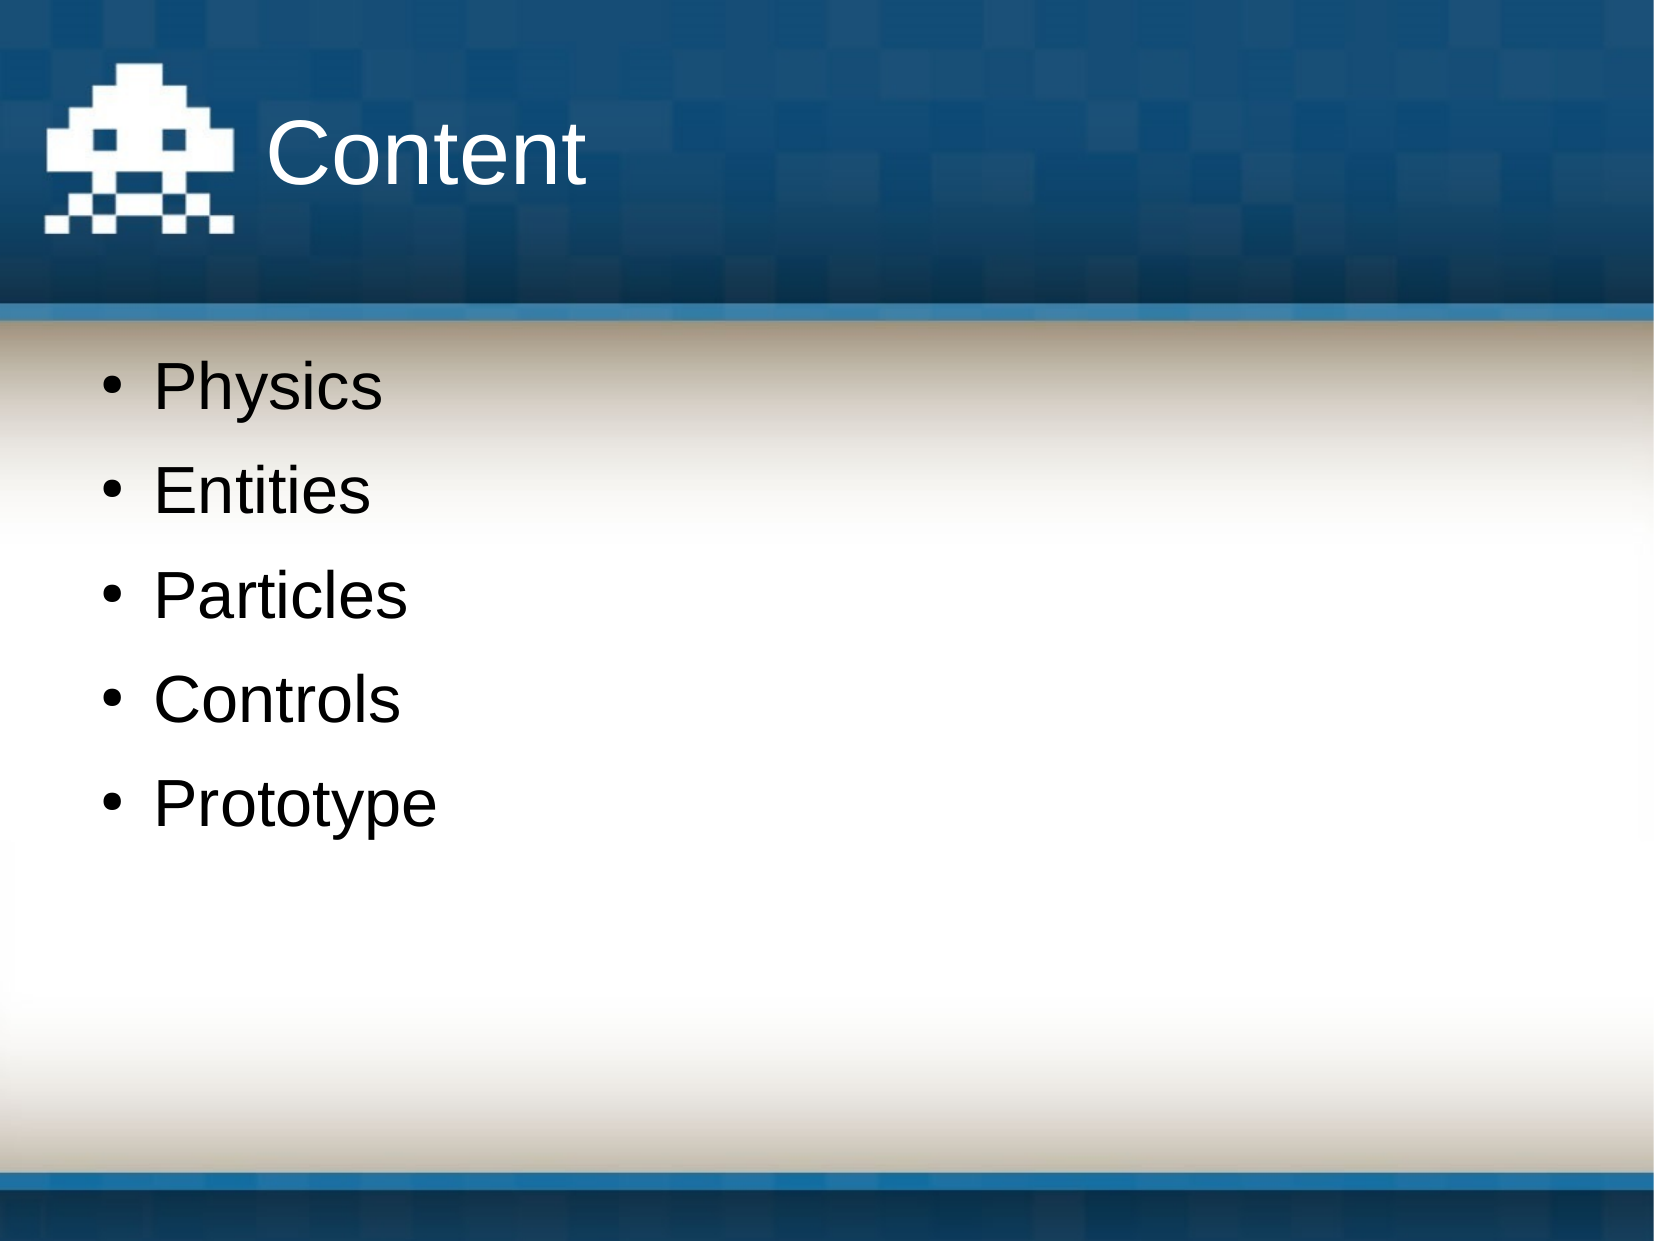

# Content
Physics
Entities
Particles
Controls
Prototype